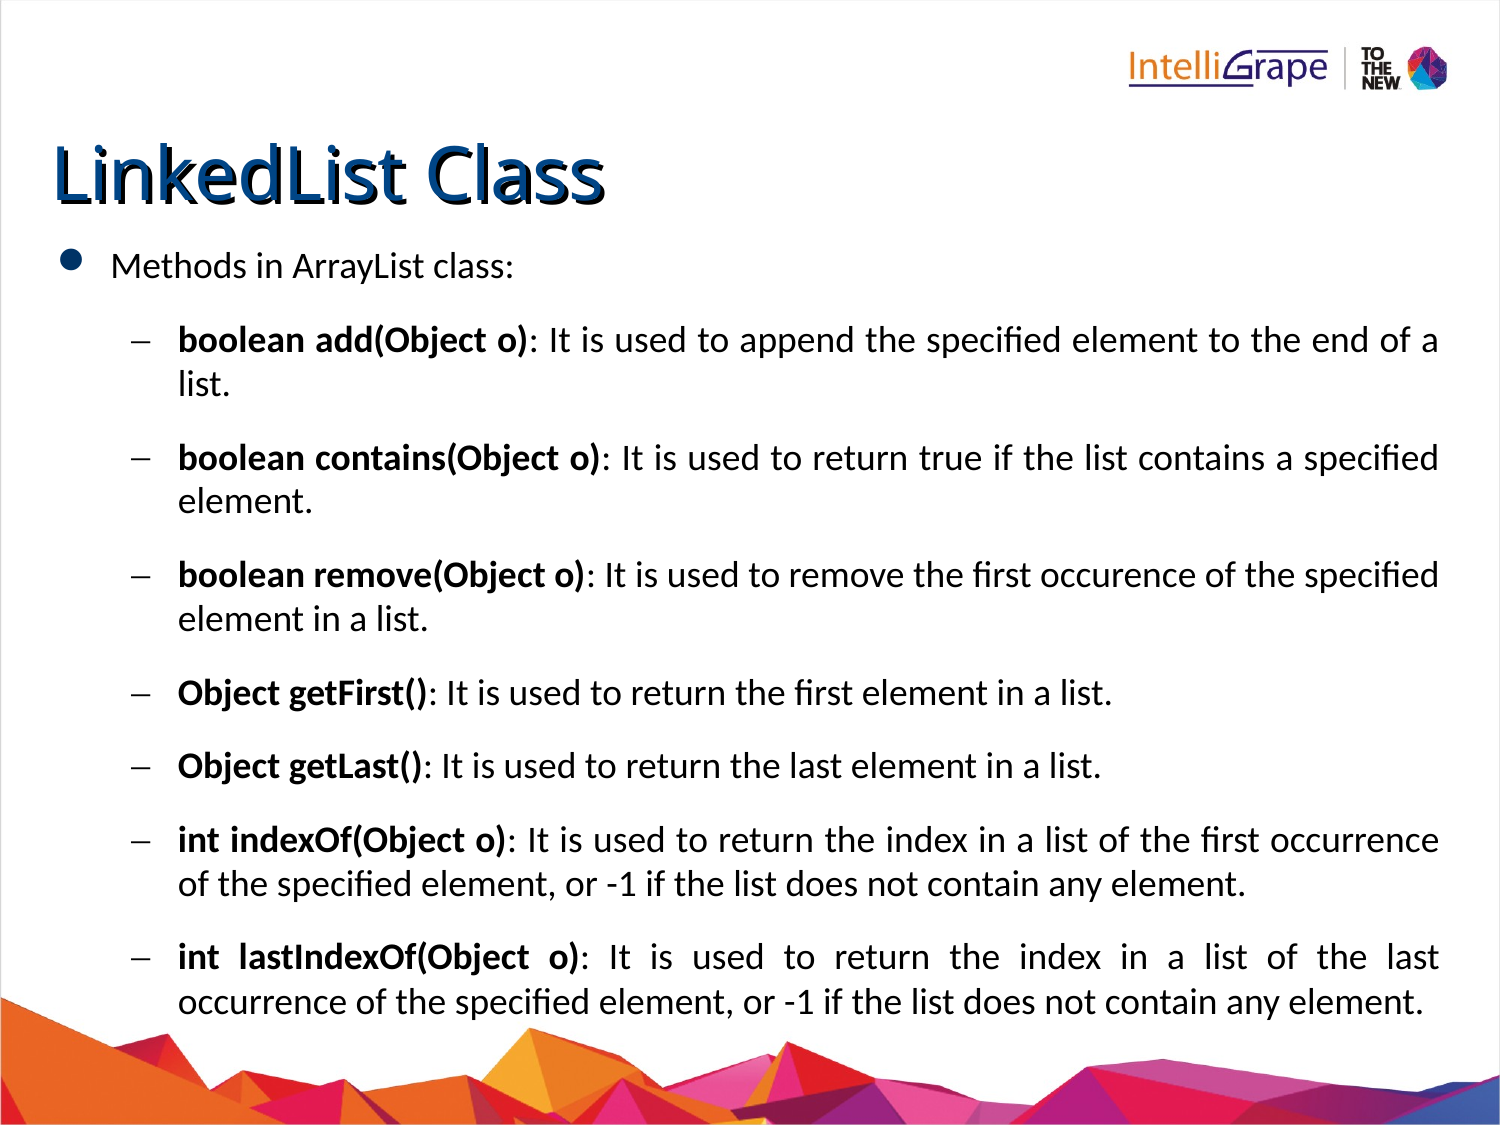

LinkedList Class
Methods in ArrayList class:
boolean add(Object o): It is used to append the specified element to the end of a list.
boolean contains(Object o): It is used to return true if the list contains a specified element.
boolean remove(Object o): It is used to remove the first occurence of the specified element in a list.
Object getFirst(): It is used to return the first element in a list.
Object getLast(): It is used to return the last element in a list.
int indexOf(Object o): It is used to return the index in a list of the first occurrence of the specified element, or -1 if the list does not contain any element.
int lastIndexOf(Object o): It is used to return the index in a list of the last occurrence of the specified element, or -1 if the list does not contain any element.